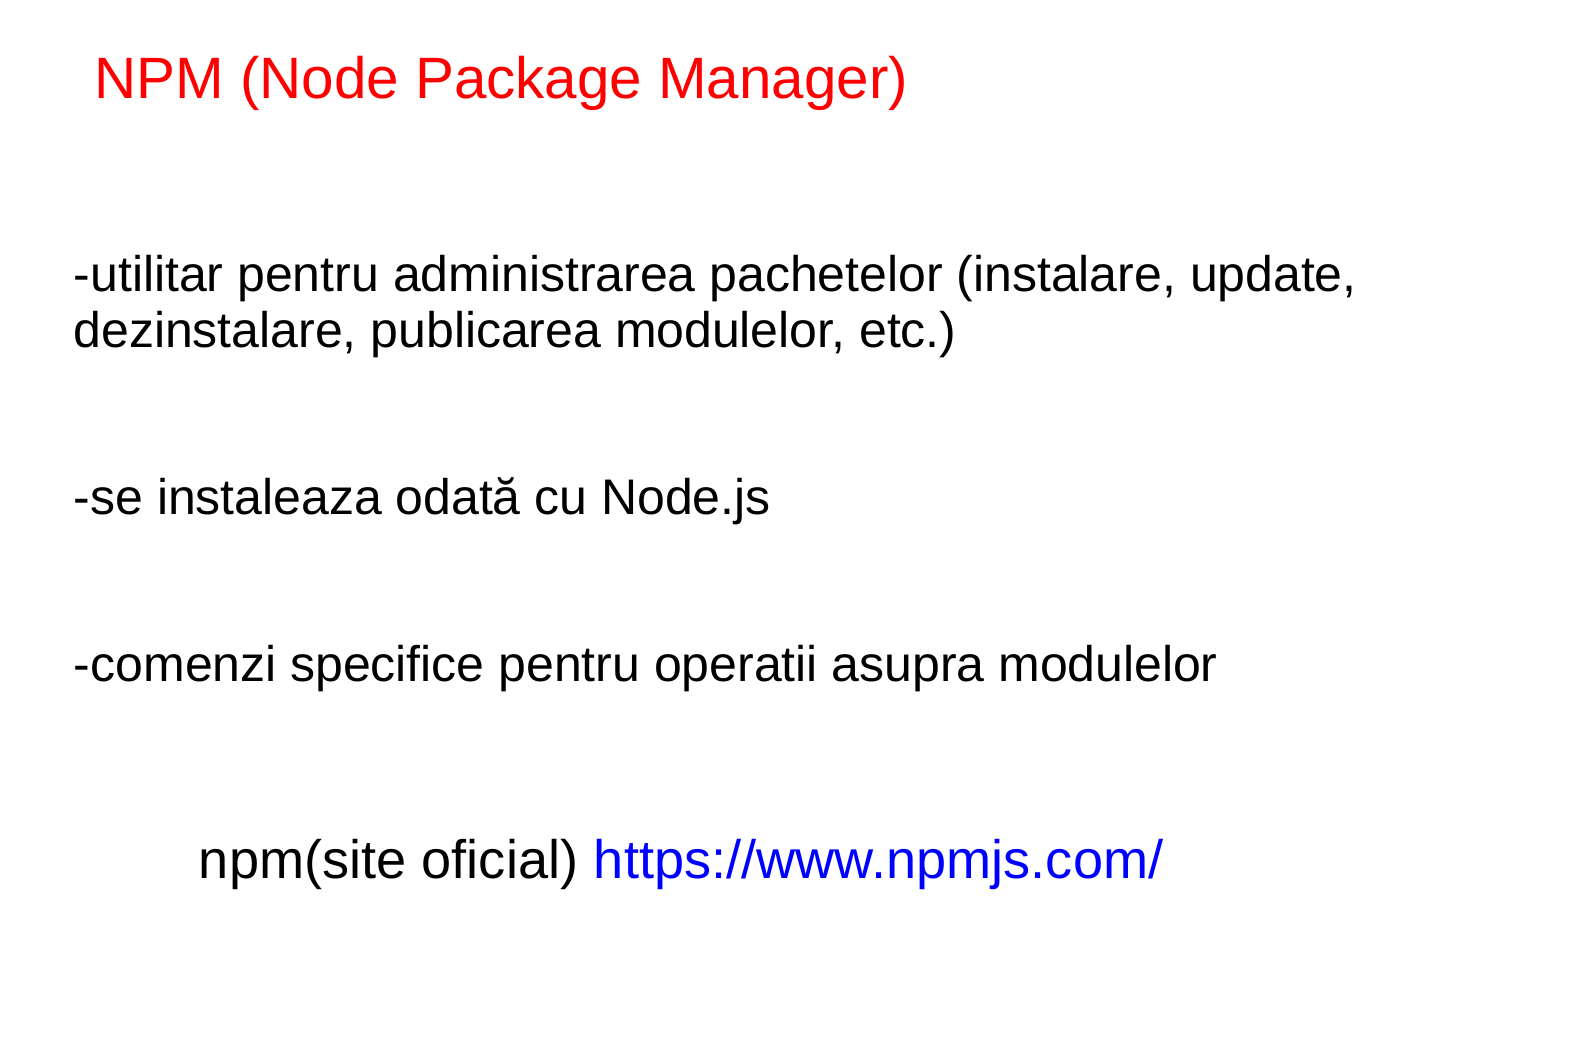

NPM (Node Package Manager)
-utilitar pentru administrarea pachetelor (instalare, update, dezinstalare, publicarea modulelor, etc.)
-se instaleaza odată cu Node.js
-comenzi specifice pentru operatii asupra modulelor
npm(site oficial) https://www.npmjs.com/